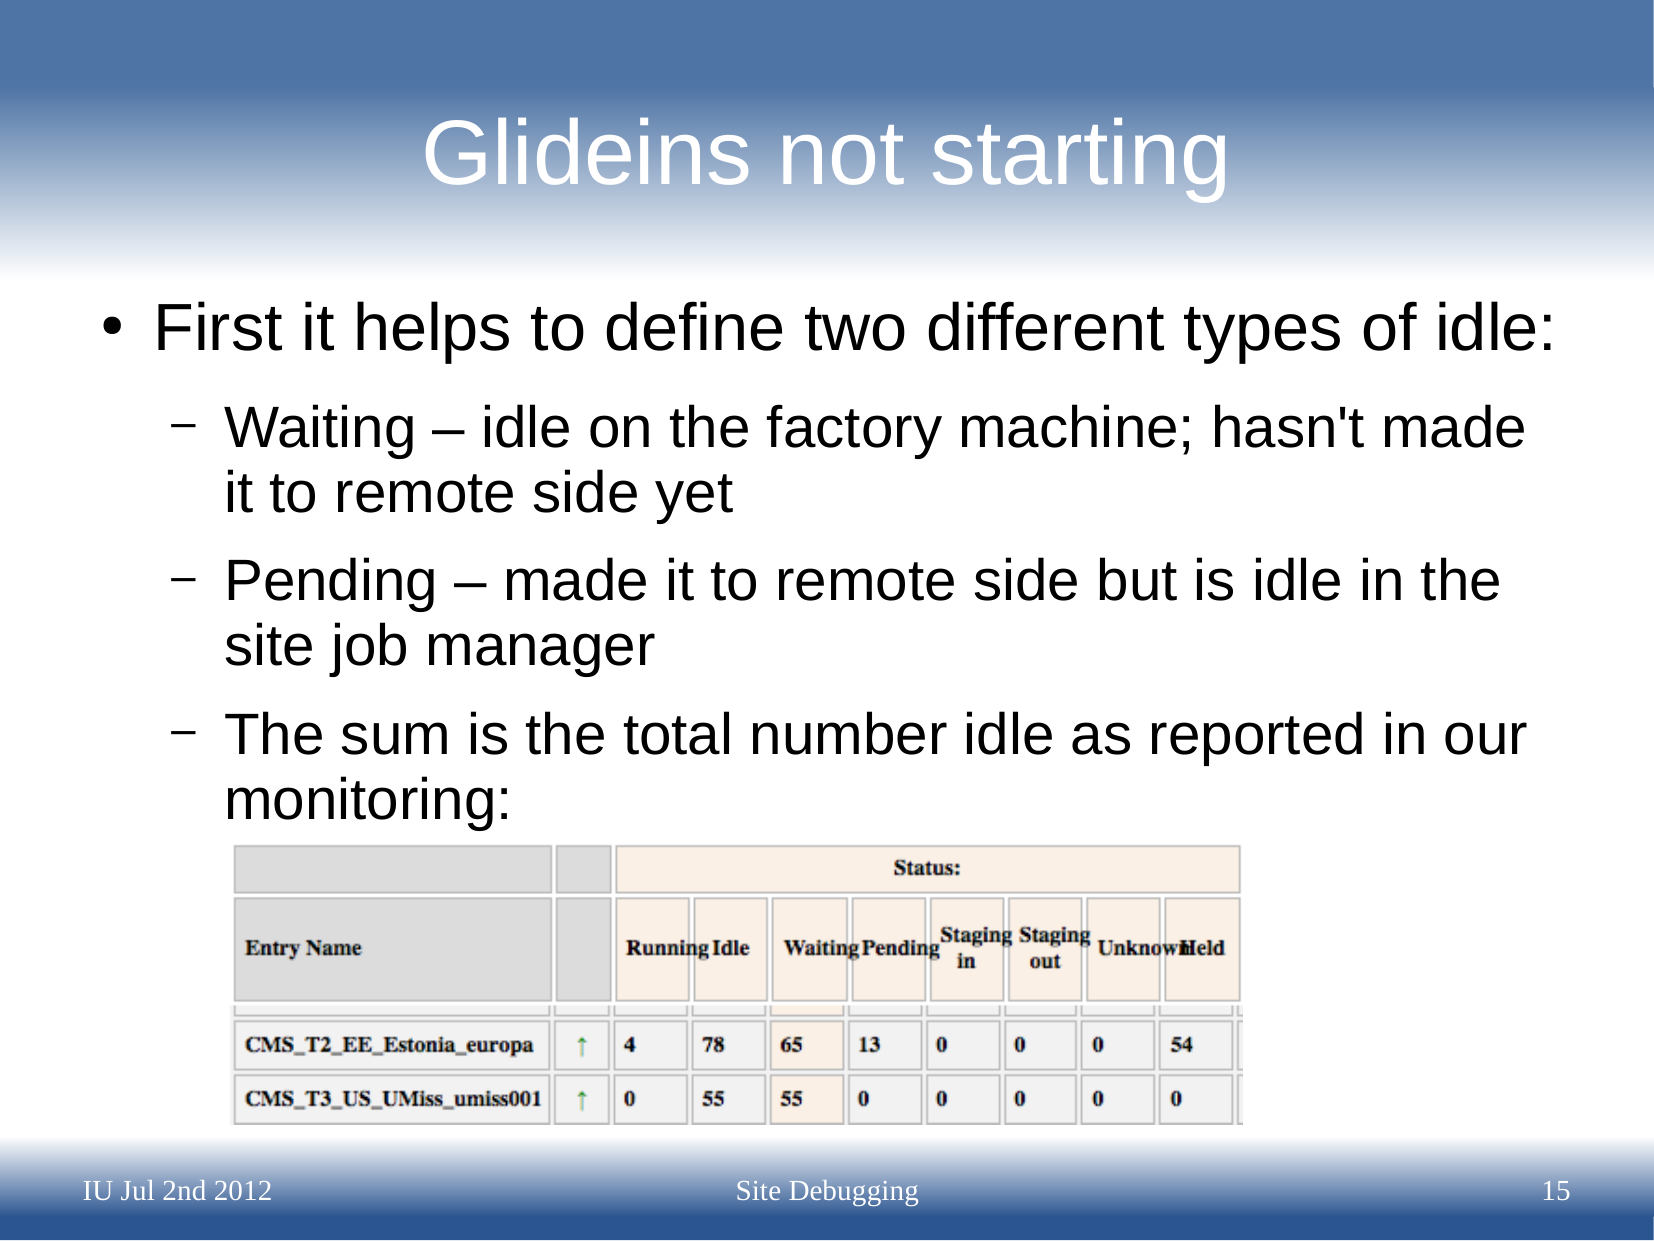

# Glideins not starting
First it helps to define two different types of idle:
Waiting – idle on the factory machine; hasn't made it to remote side yet
Pending – made it to remote side but is idle in the site job manager
The sum is the total number idle as reported in our monitoring:
IU Jul 2nd 2012
Site Debugging
15